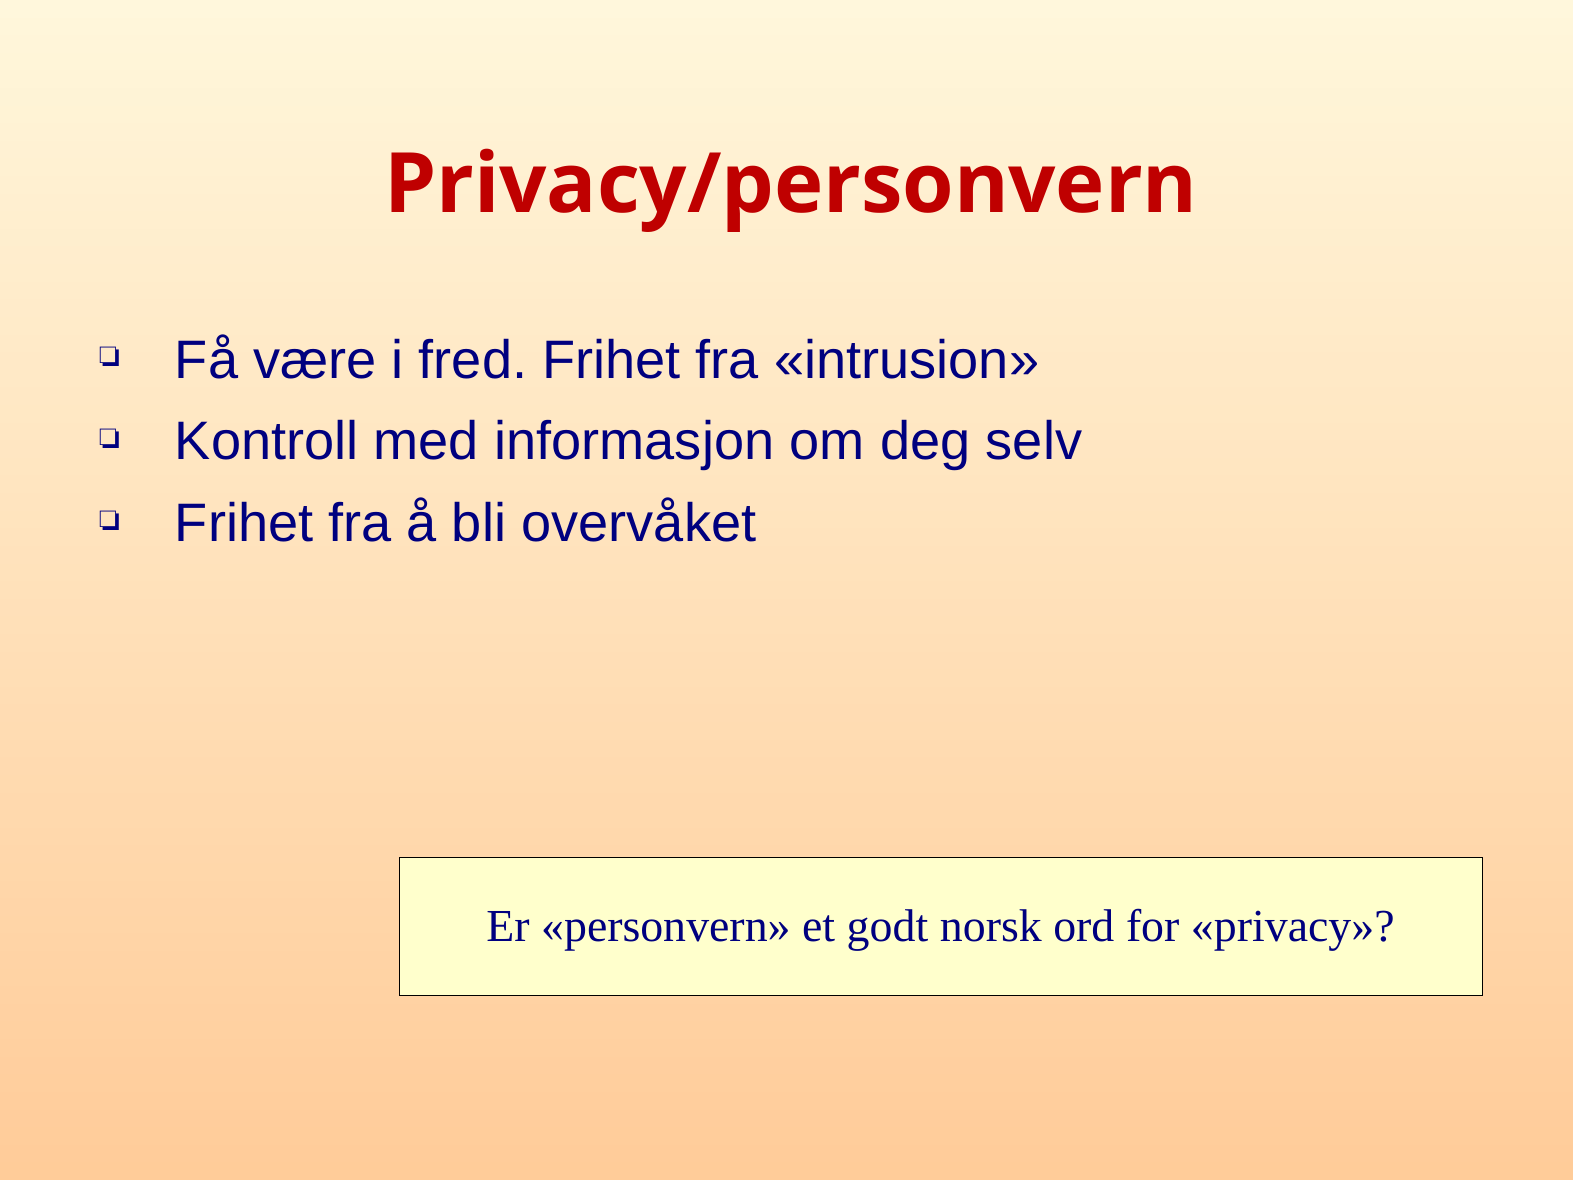

# Privacy/personvern
Få være i fred. Frihet fra «intrusion»
Kontroll med informasjon om deg selv
Frihet fra å bli overvåket
Er «personvern» et godt norsk ord for «privacy»?